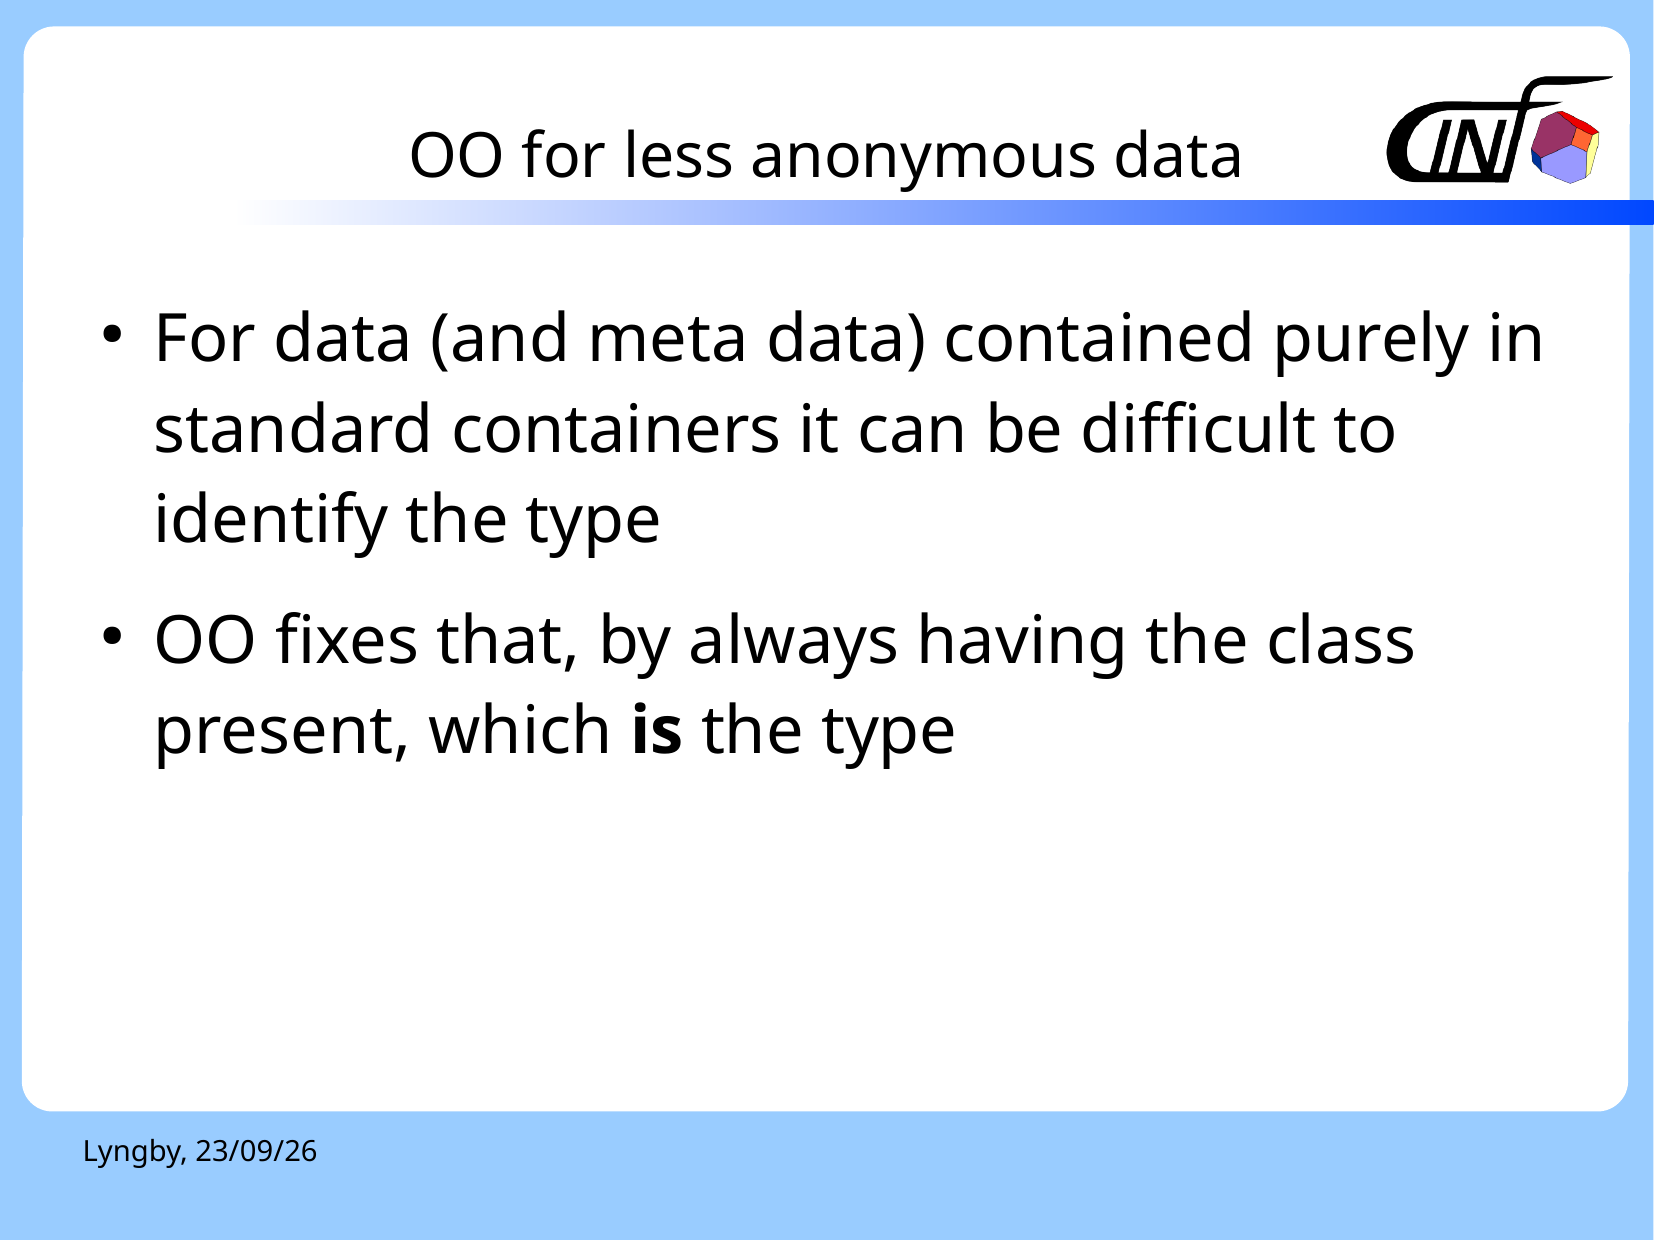

# OO for less anonymous data
For data (and meta data) contained purely in standard containers it can be difficult to identify the type
OO fixes that, by always having the class present, which is the type